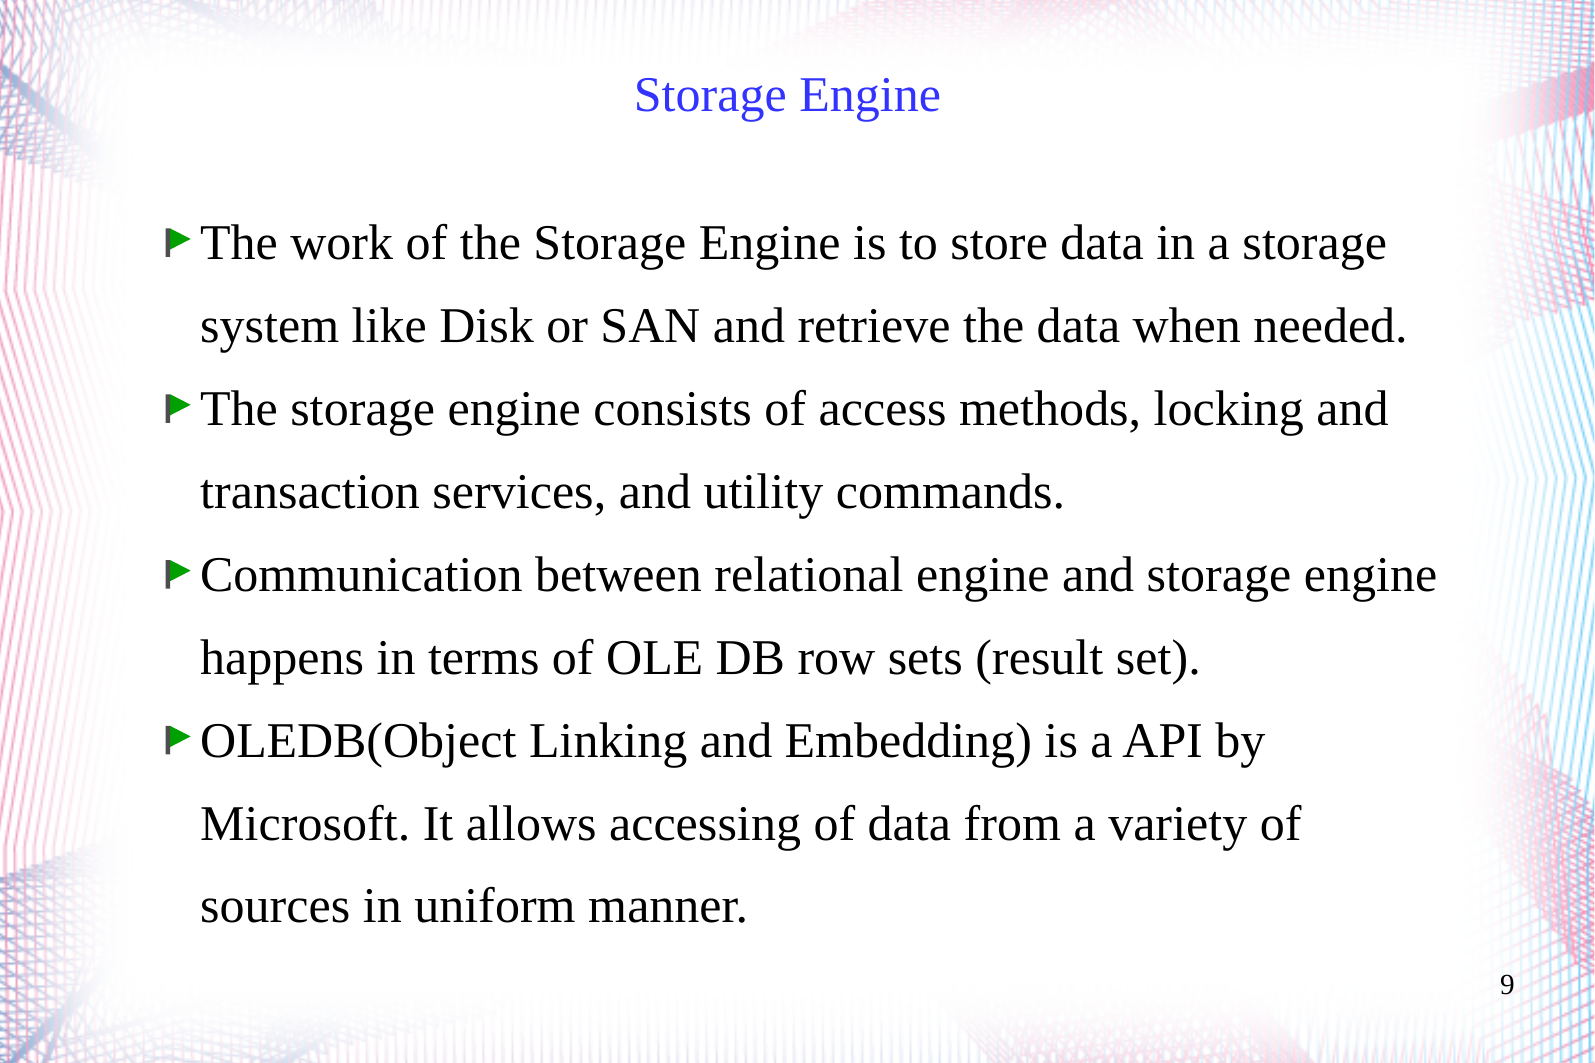

Storage Engine
The work of the Storage Engine is to store data in a storage system like Disk or SAN and retrieve the data when needed.
The storage engine consists of access methods, locking and transaction services, and utility commands.
Communication between relational engine and storage engine happens in terms of OLE DB row sets (result set).
OLEDB(Object Linking and Embedding) is a API by Microsoft. It allows accessing of data from a variety of sources in uniform manner.
9